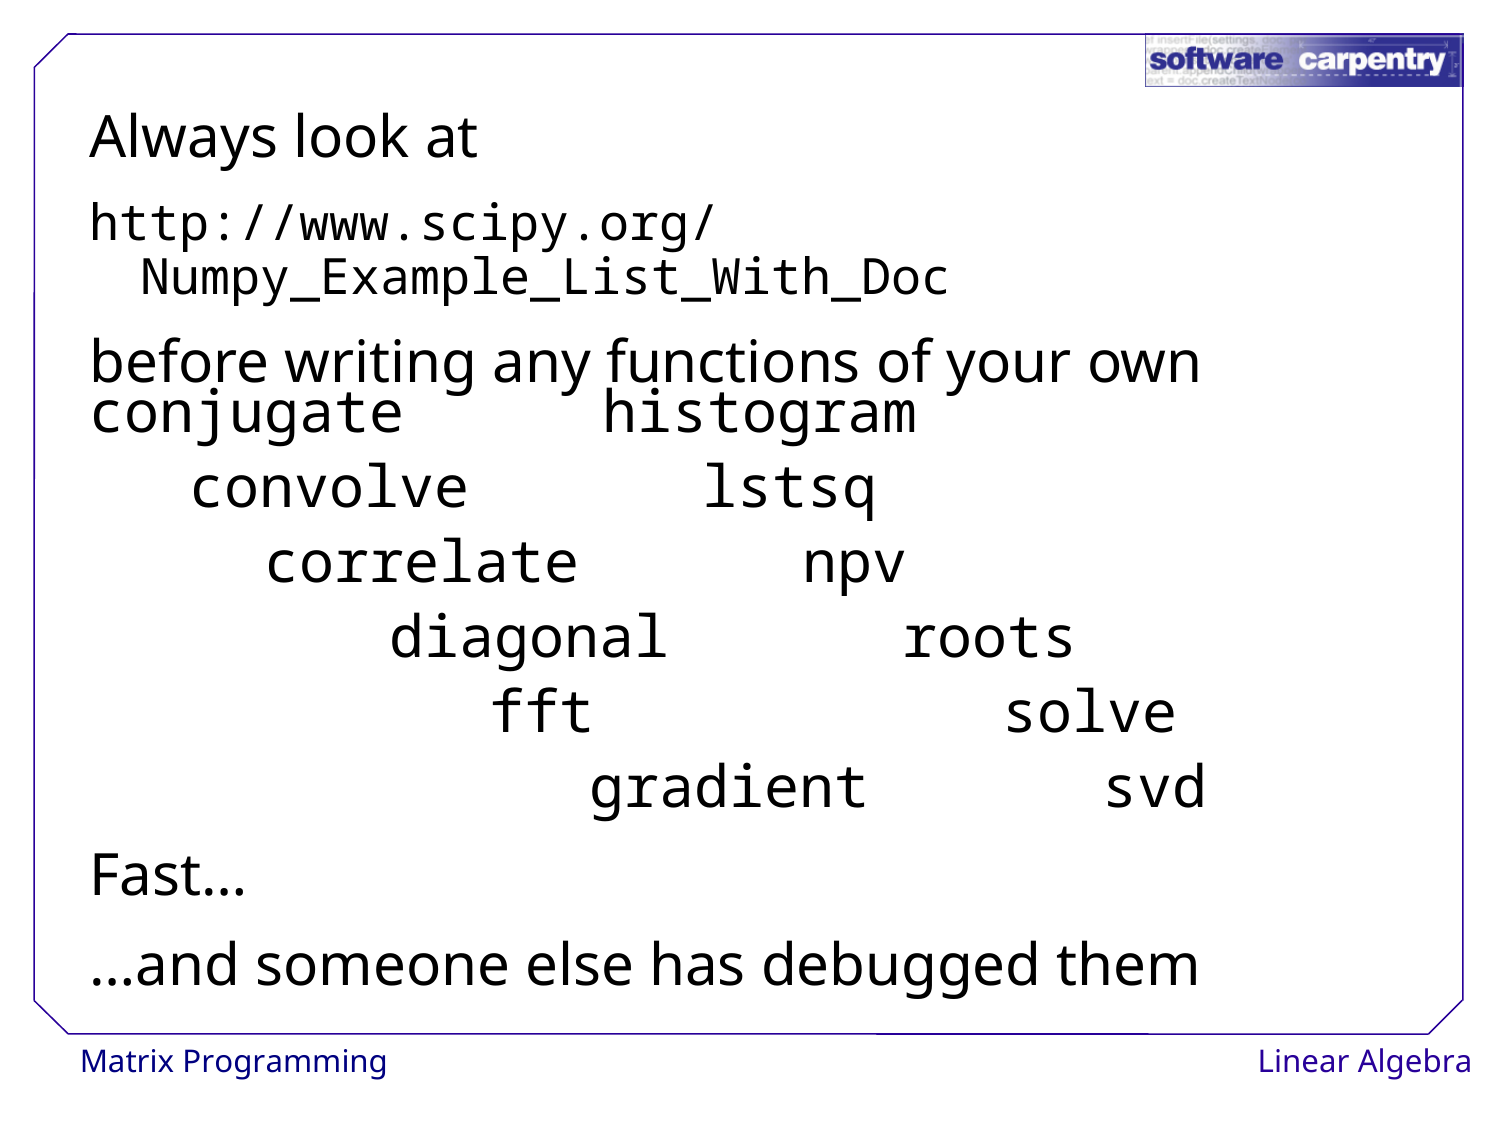

# Always look at
http://www.scipy.org/Numpy_Example_List_With_Doc
before writing any functions of your own
conjugate
histogram
convolve
lstsq
correlate
npv
diagonal
roots
fft
solve
gradient
svd
Fast…
…and someone else has debugged them